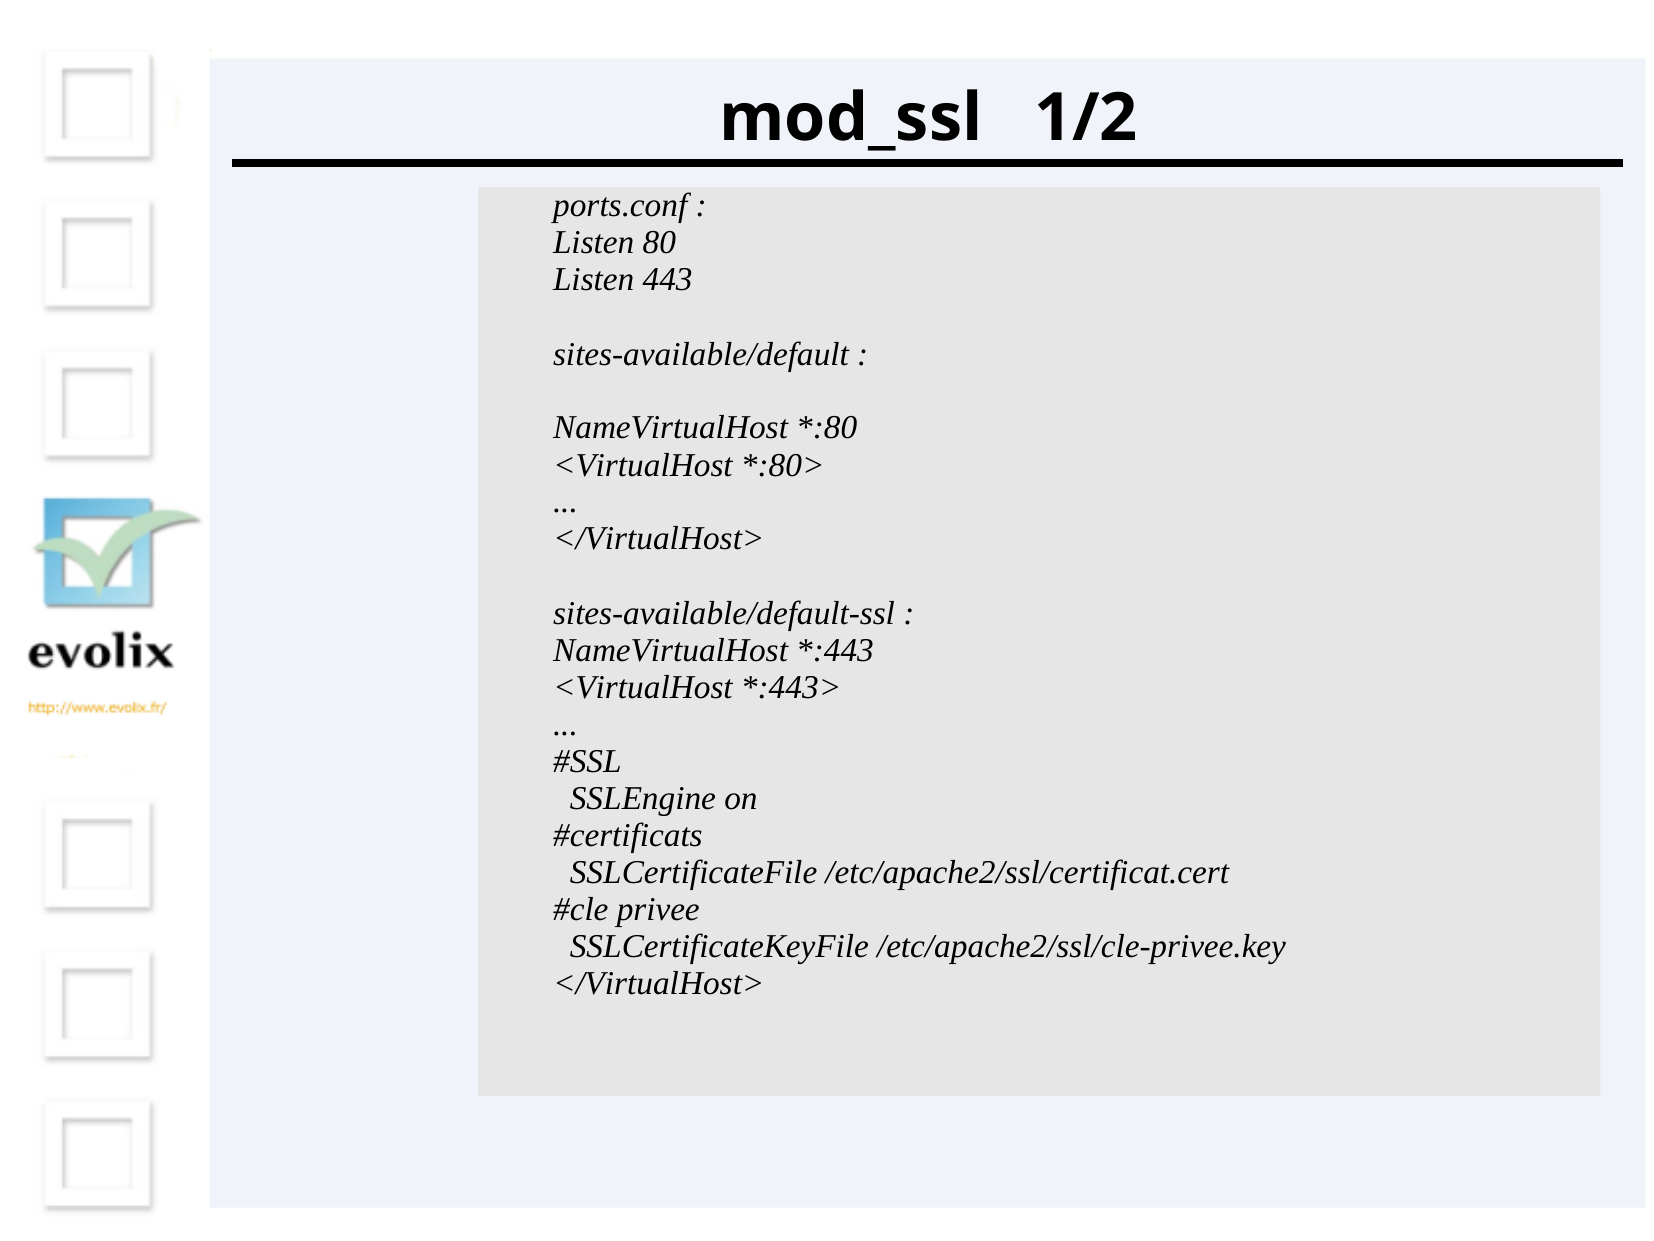

# mod_ssl 1/2
ports.conf :
Listen 80
Listen 443
sites-available/default :
NameVirtualHost *:80
<VirtualHost *:80>
...
</VirtualHost>
sites-available/default-ssl :
NameVirtualHost *:443
<VirtualHost *:443>
...
#SSL
 SSLEngine on
#certificats
 SSLCertificateFile /etc/apache2/ssl/certificat.cert
#cle privee
 SSLCertificateKeyFile /etc/apache2/ssl/cle-privee.key
</VirtualHost>